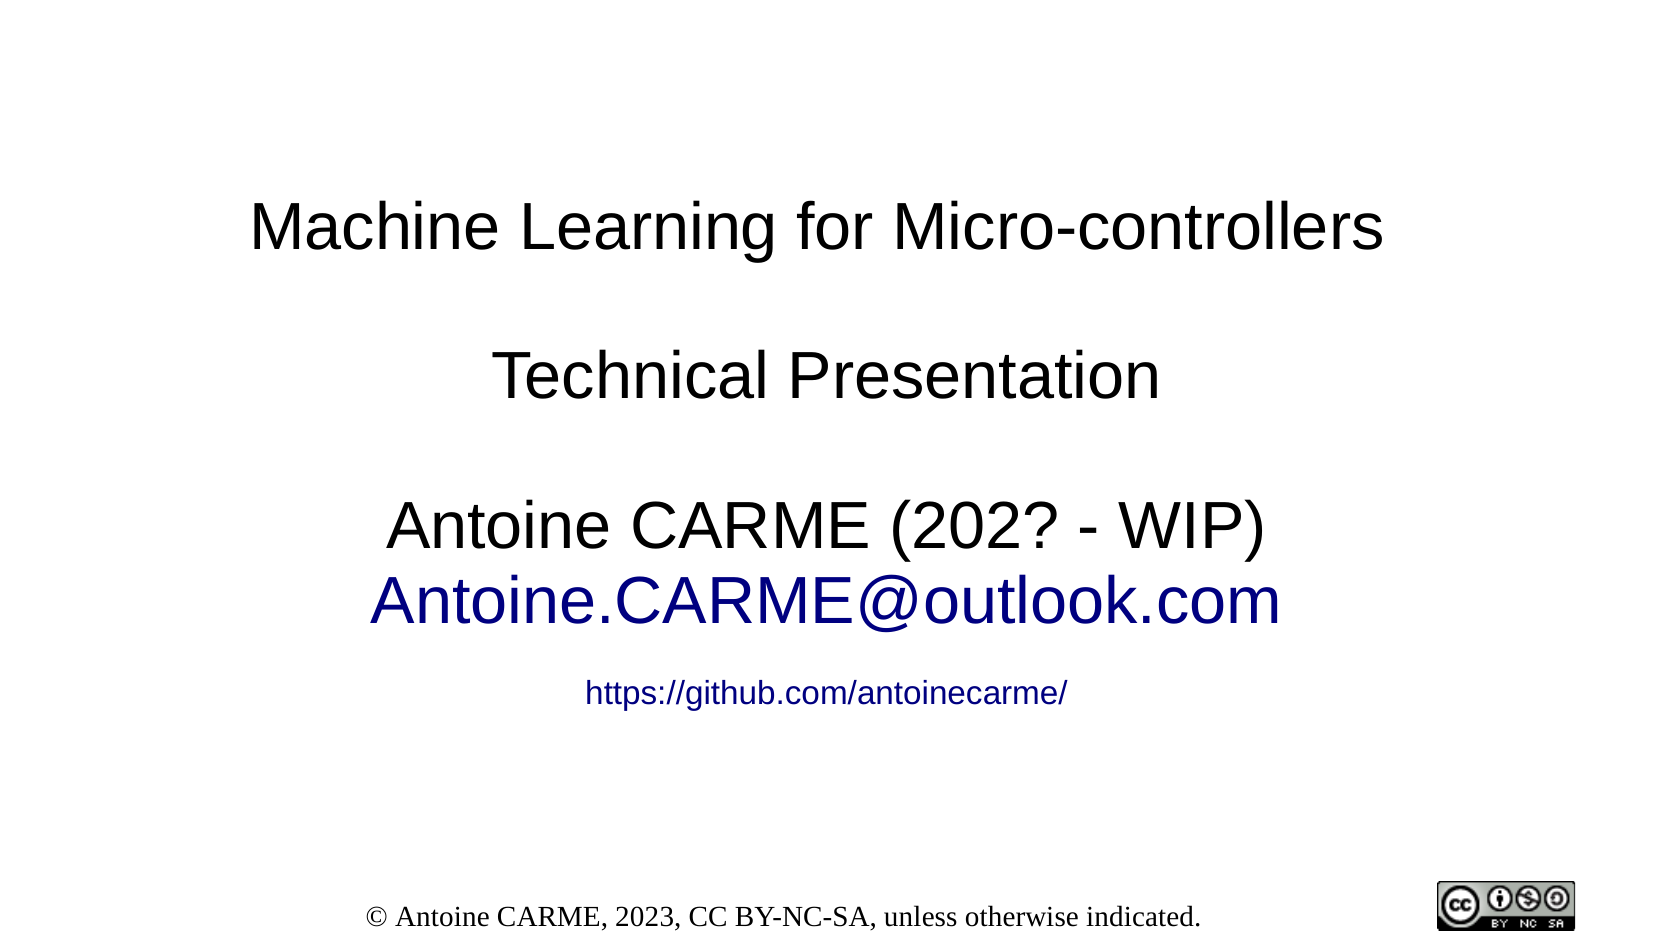

# Machine Learning for Micro-controllers
Technical Presentation
Antoine CARME (202? - WIP)
Antoine.CARME@outlook.com
https://github.com/antoinecarme/